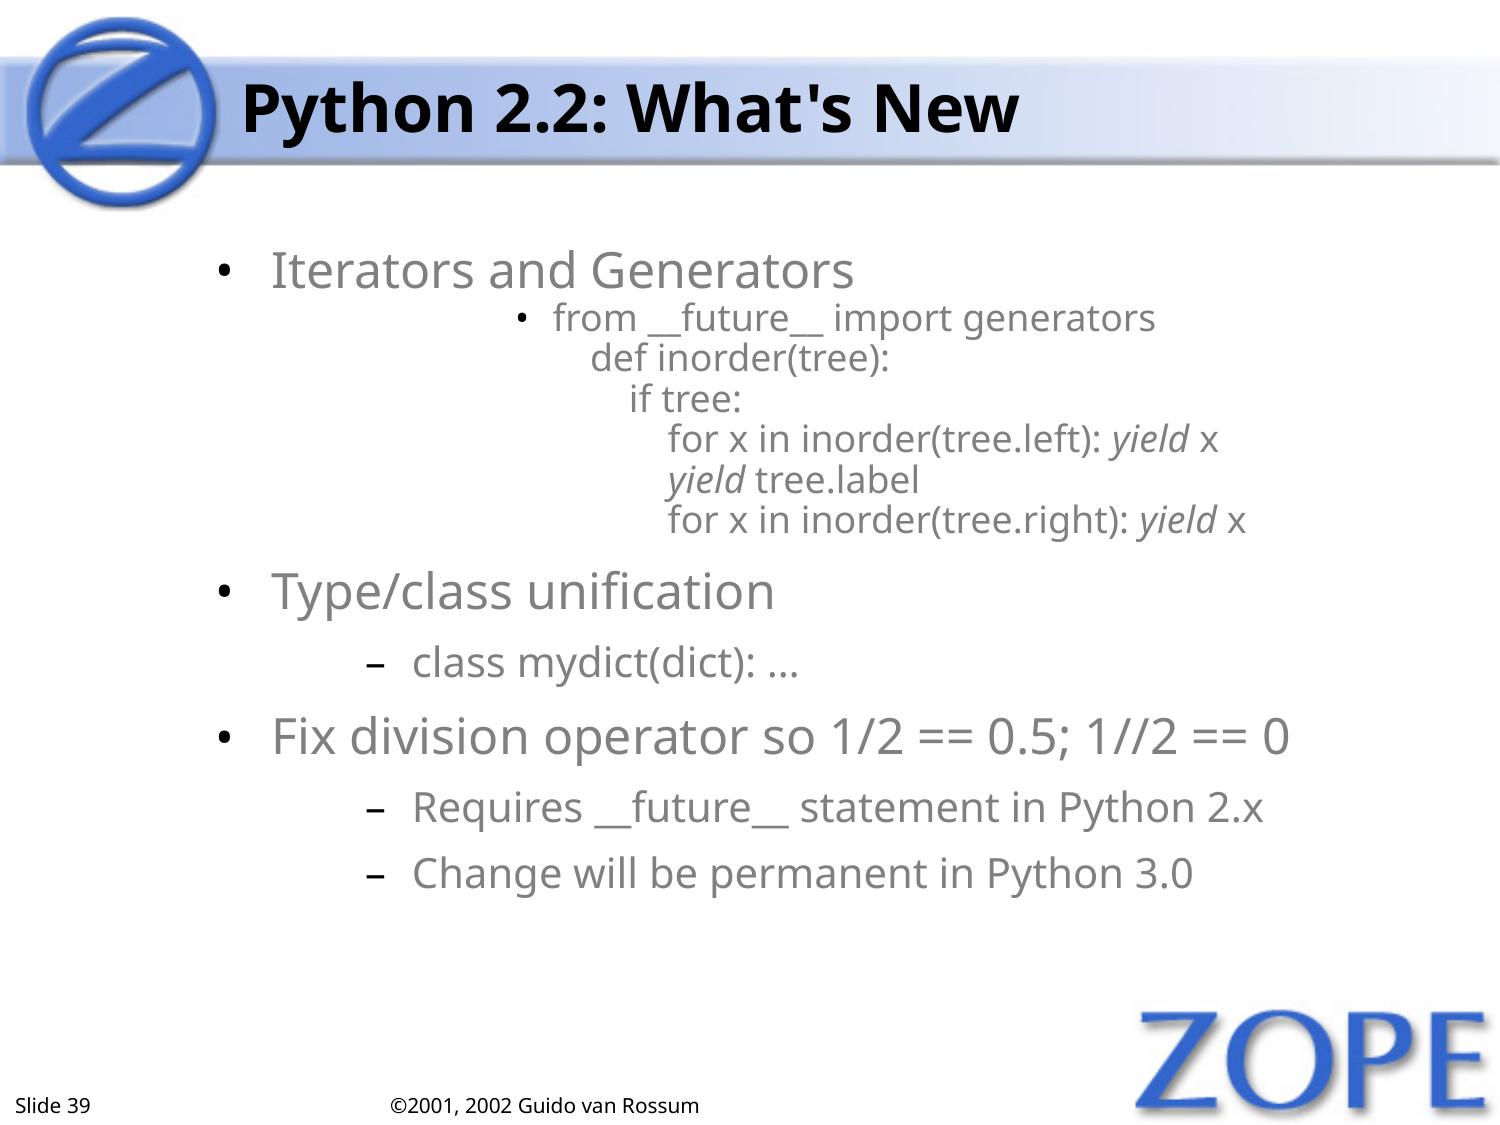

# Python 2.2: What's New
Iterators and Generators
from __future__ import generators
def inorder(tree):
 if tree:
 for x in inorder(tree.left): yield x
 yield tree.label
 for x in inorder(tree.right): yield x
Type/class unification
class mydict(dict): …
Fix division operator so 1/2 == 0.5; 1//2 == 0
Requires __future__ statement in Python 2.x
Change will be permanent in Python 3.0